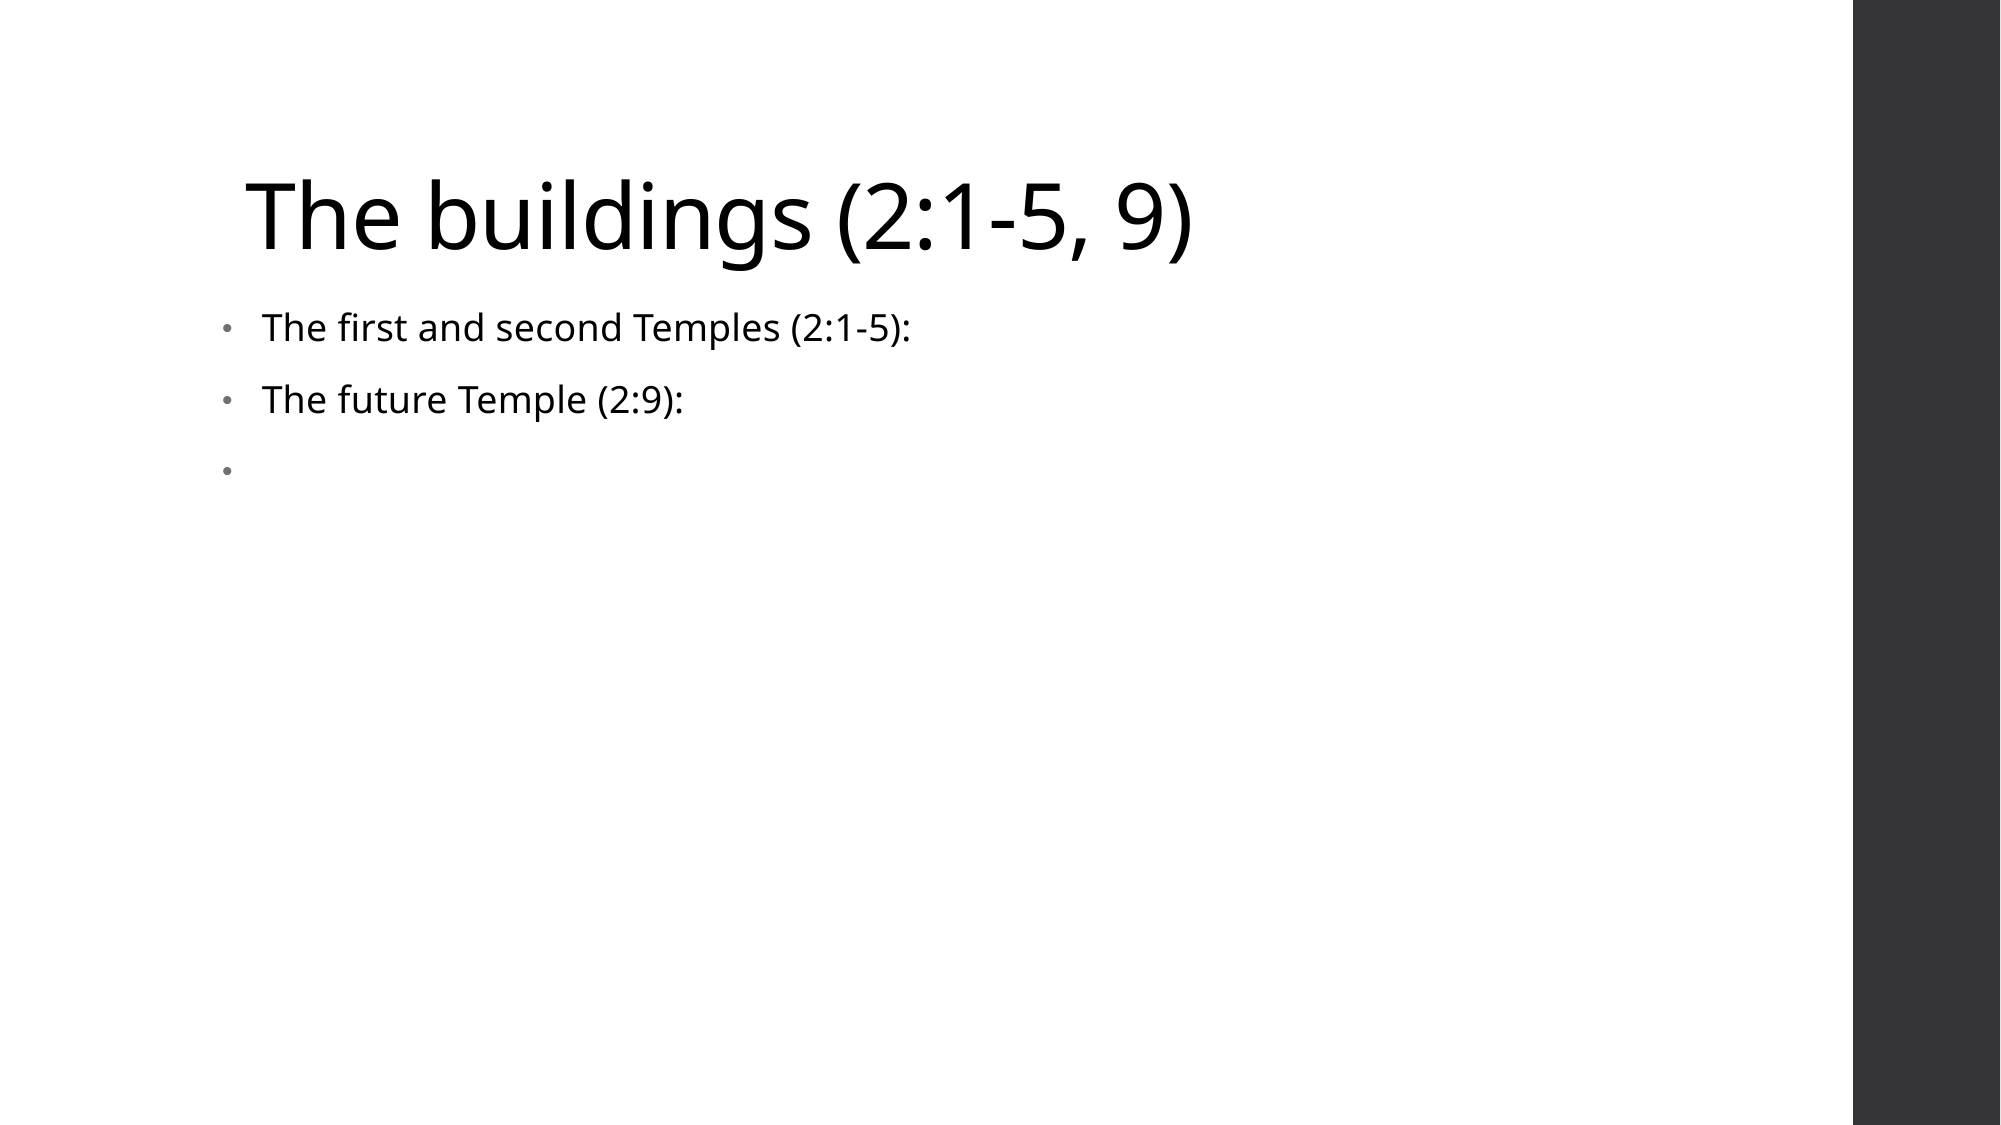

# The buildings (2:1-5, 9)
 The first and second Temples (2:1-5):
 The future Temple (2:9):